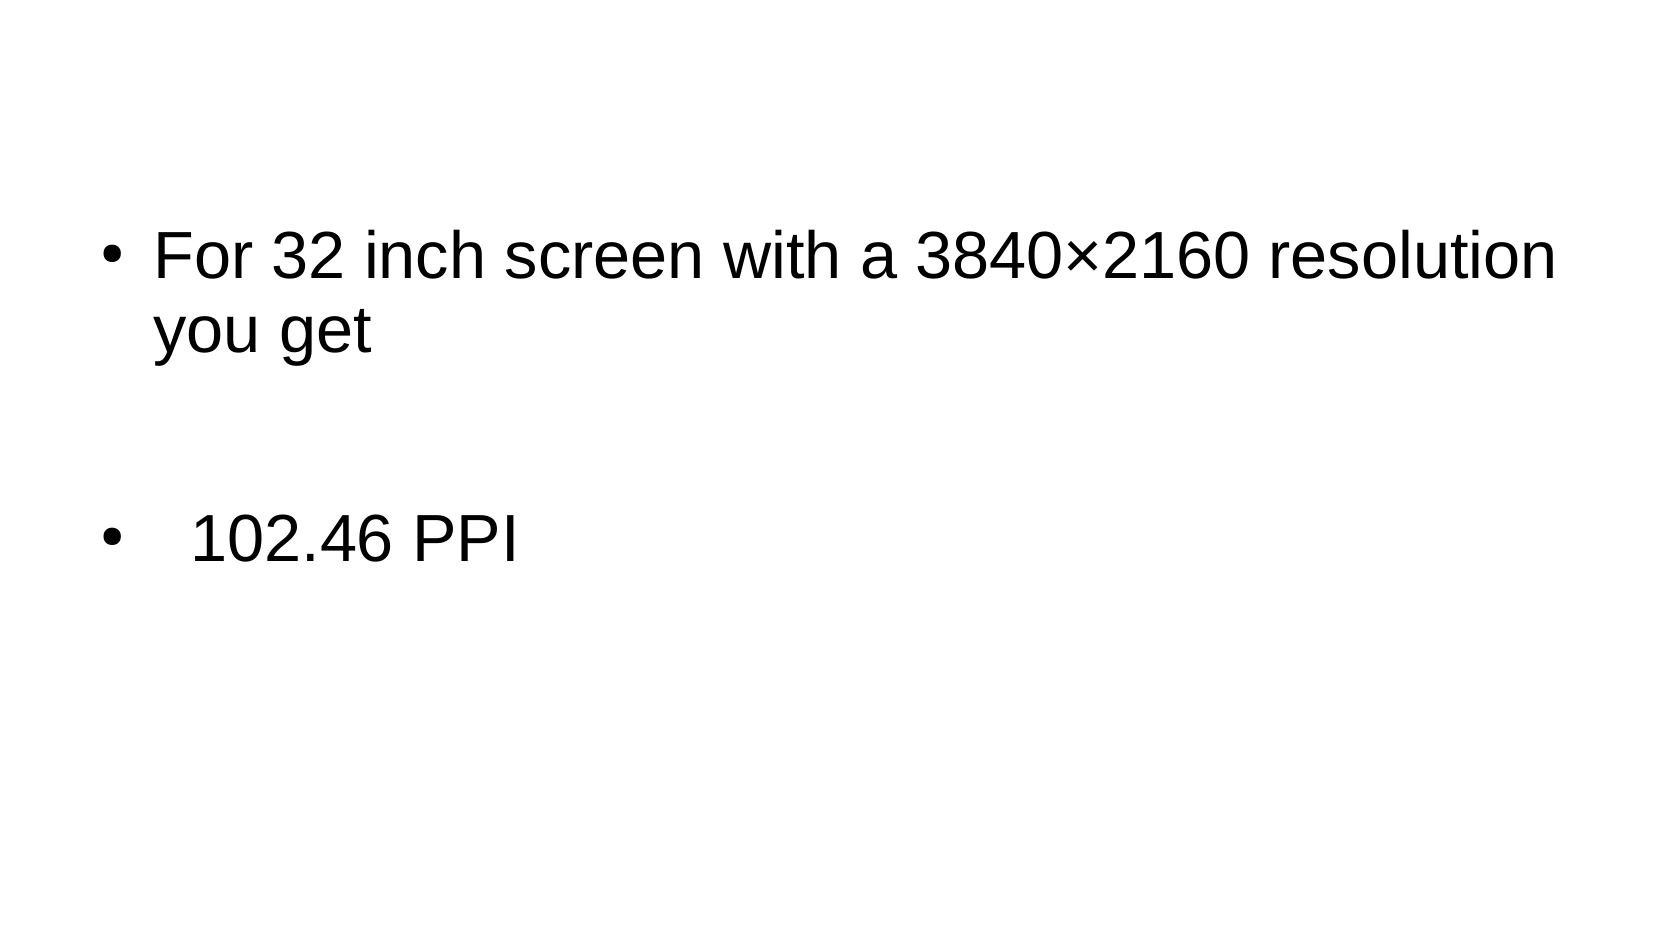

#
For 32 inch screen with a 3840×2160 resolution you get
 102.46 PPI